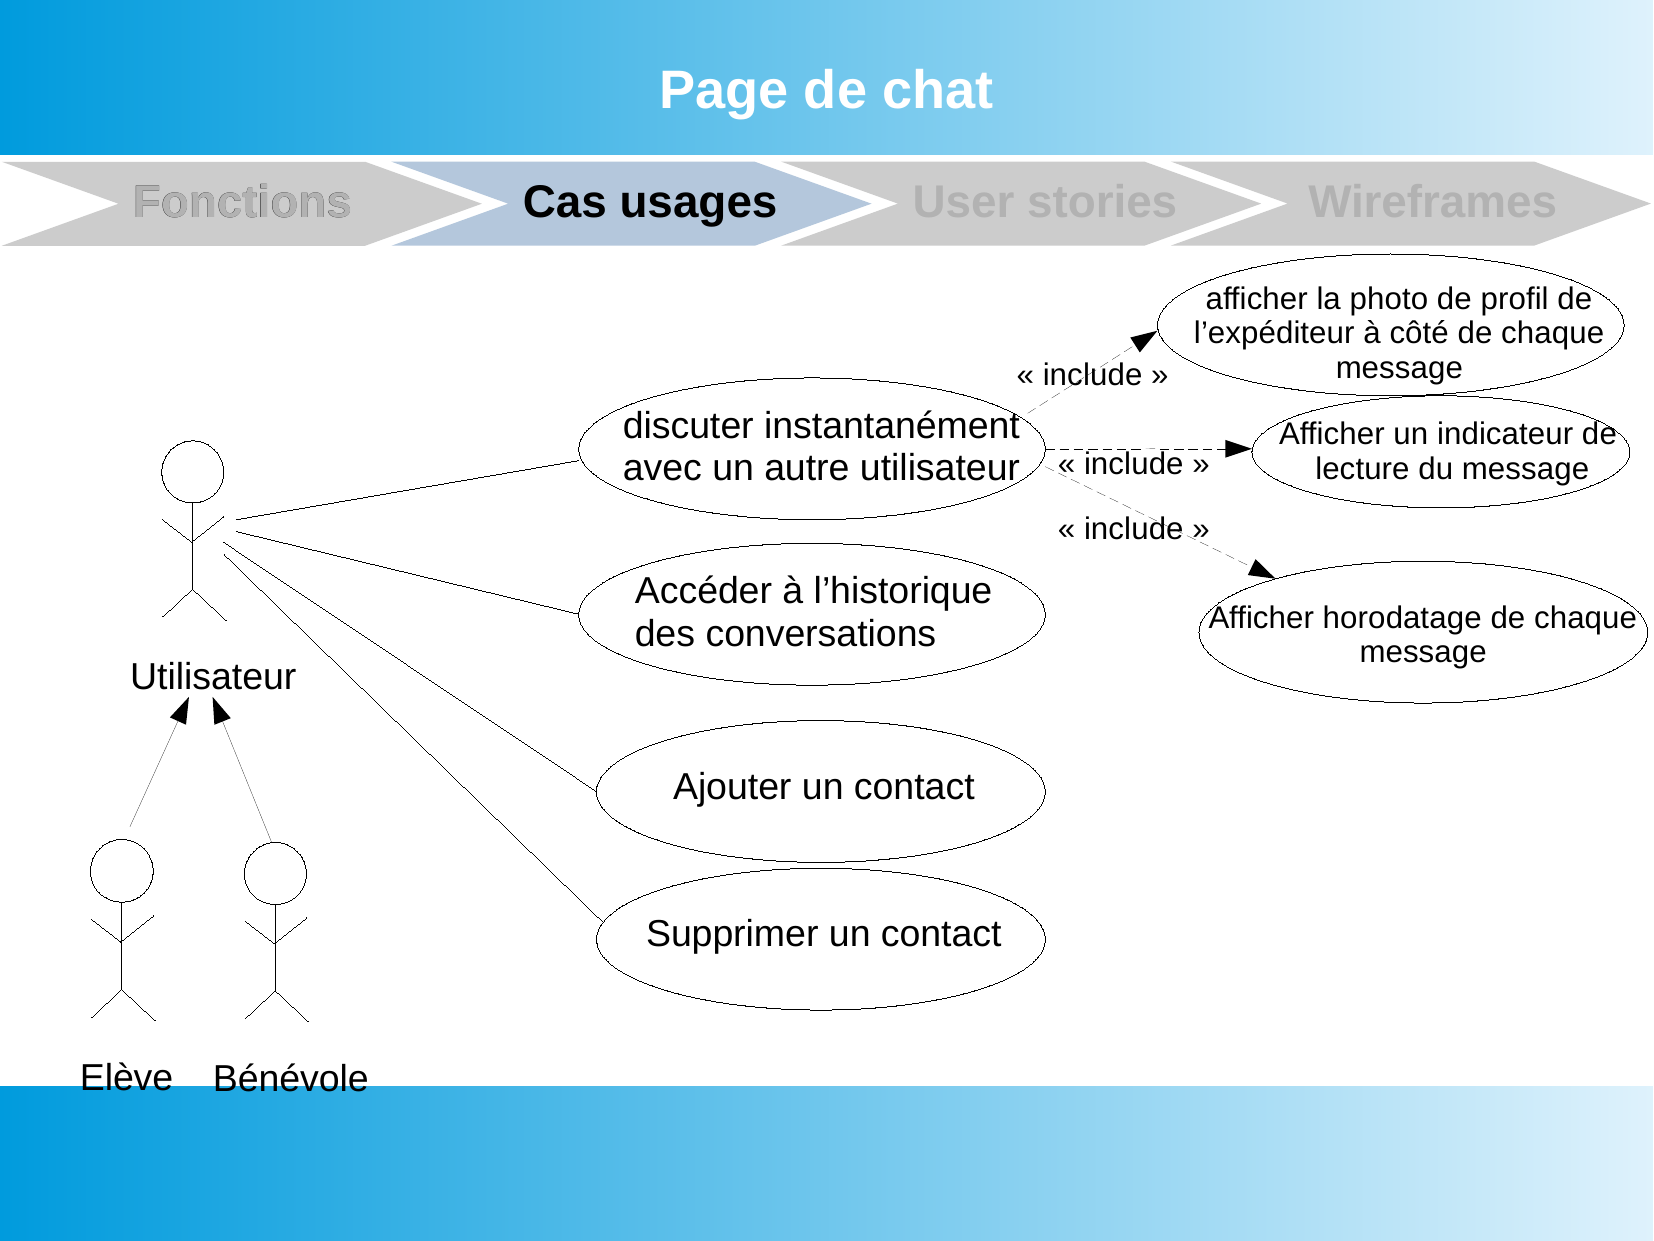

# Page de chat
Fonctions
Fonctions
Cas usages
User stories
Wireframes
afficher la photo de profil de l’expéditeur à côté de chaque message
« include »
discuter instantanément avec un autre utilisateur
Afficher un indicateur de
lecture du message
« include »
Utilisateur
« include »
Accéder à l’historique
des conversations
Afficher horodatage de chaque message
Ajouter un contact
Elève
Bénévole
Supprimer un contact